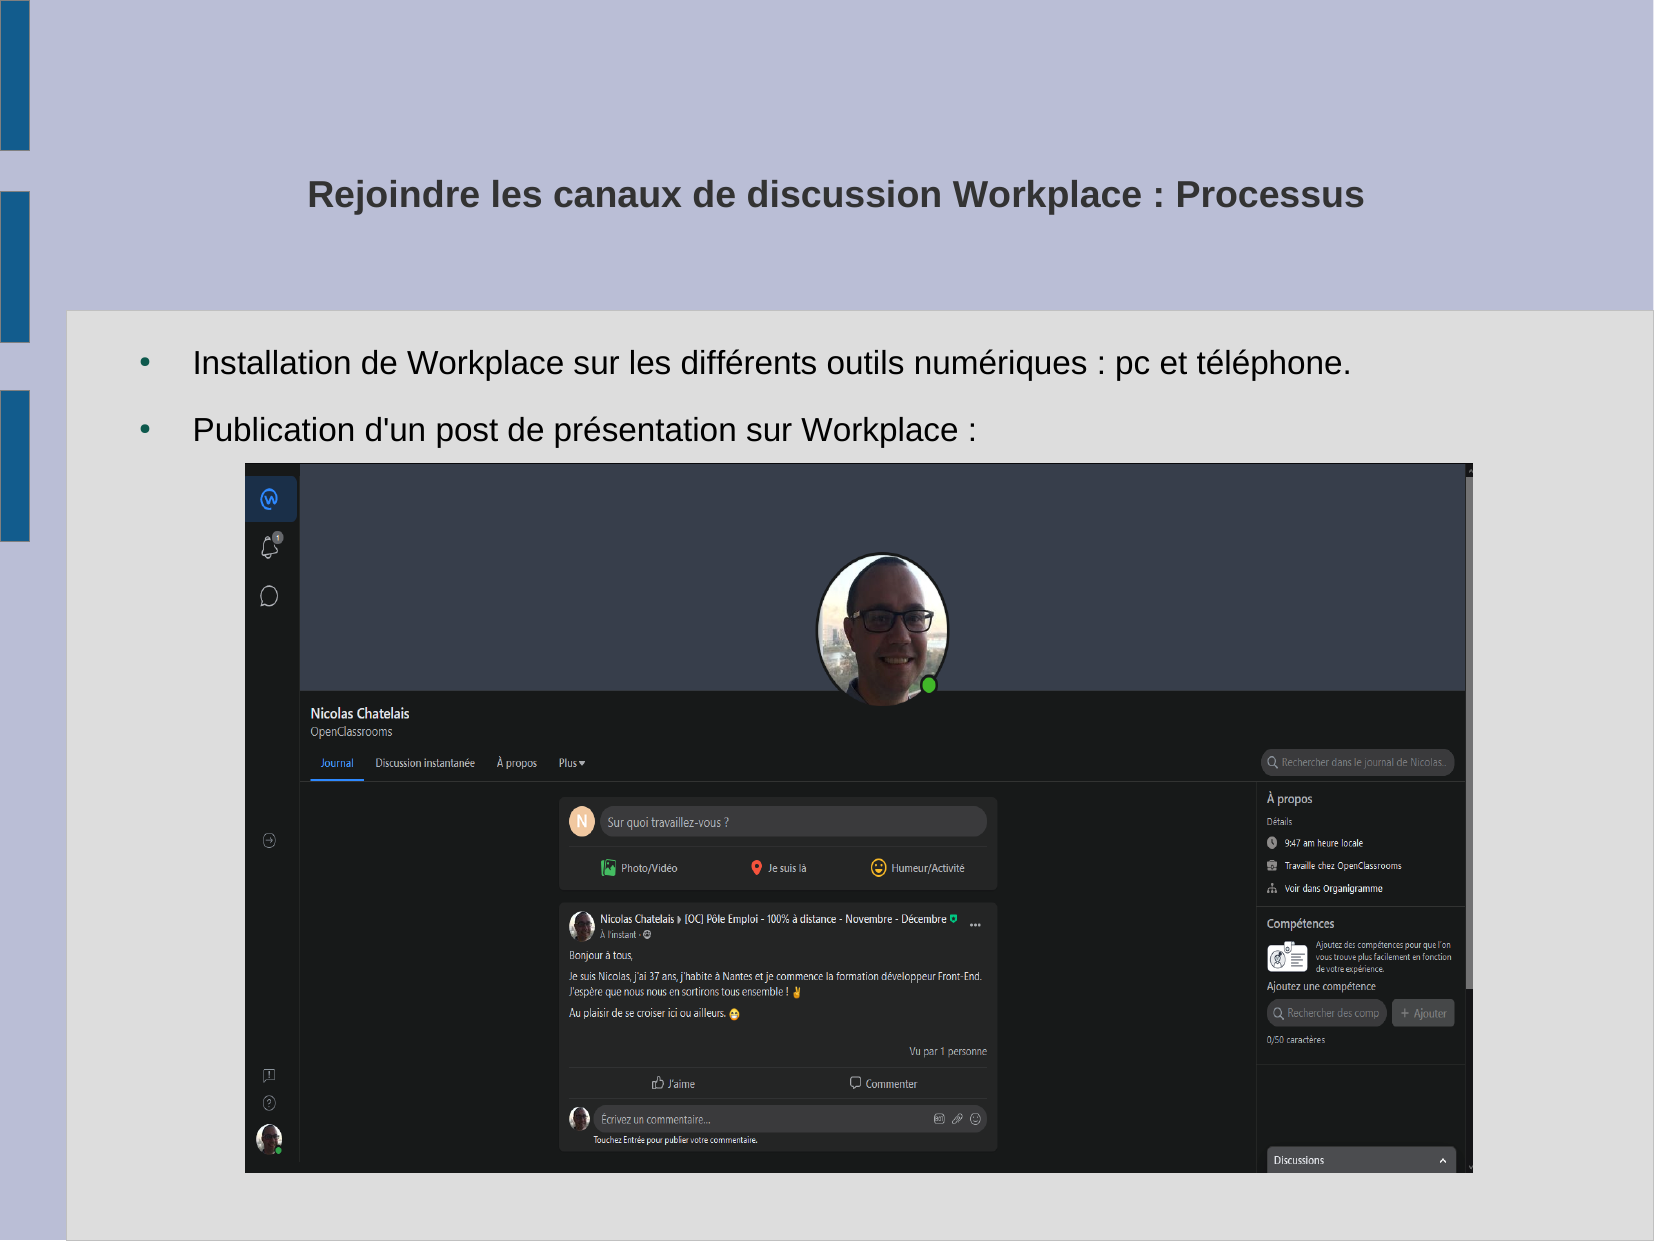

# Rejoindre les canaux de discussion Workplace : Processus
Installation de Workplace sur les différents outils numériques : pc et téléphone.
Publication d'un post de présentation sur Workplace :